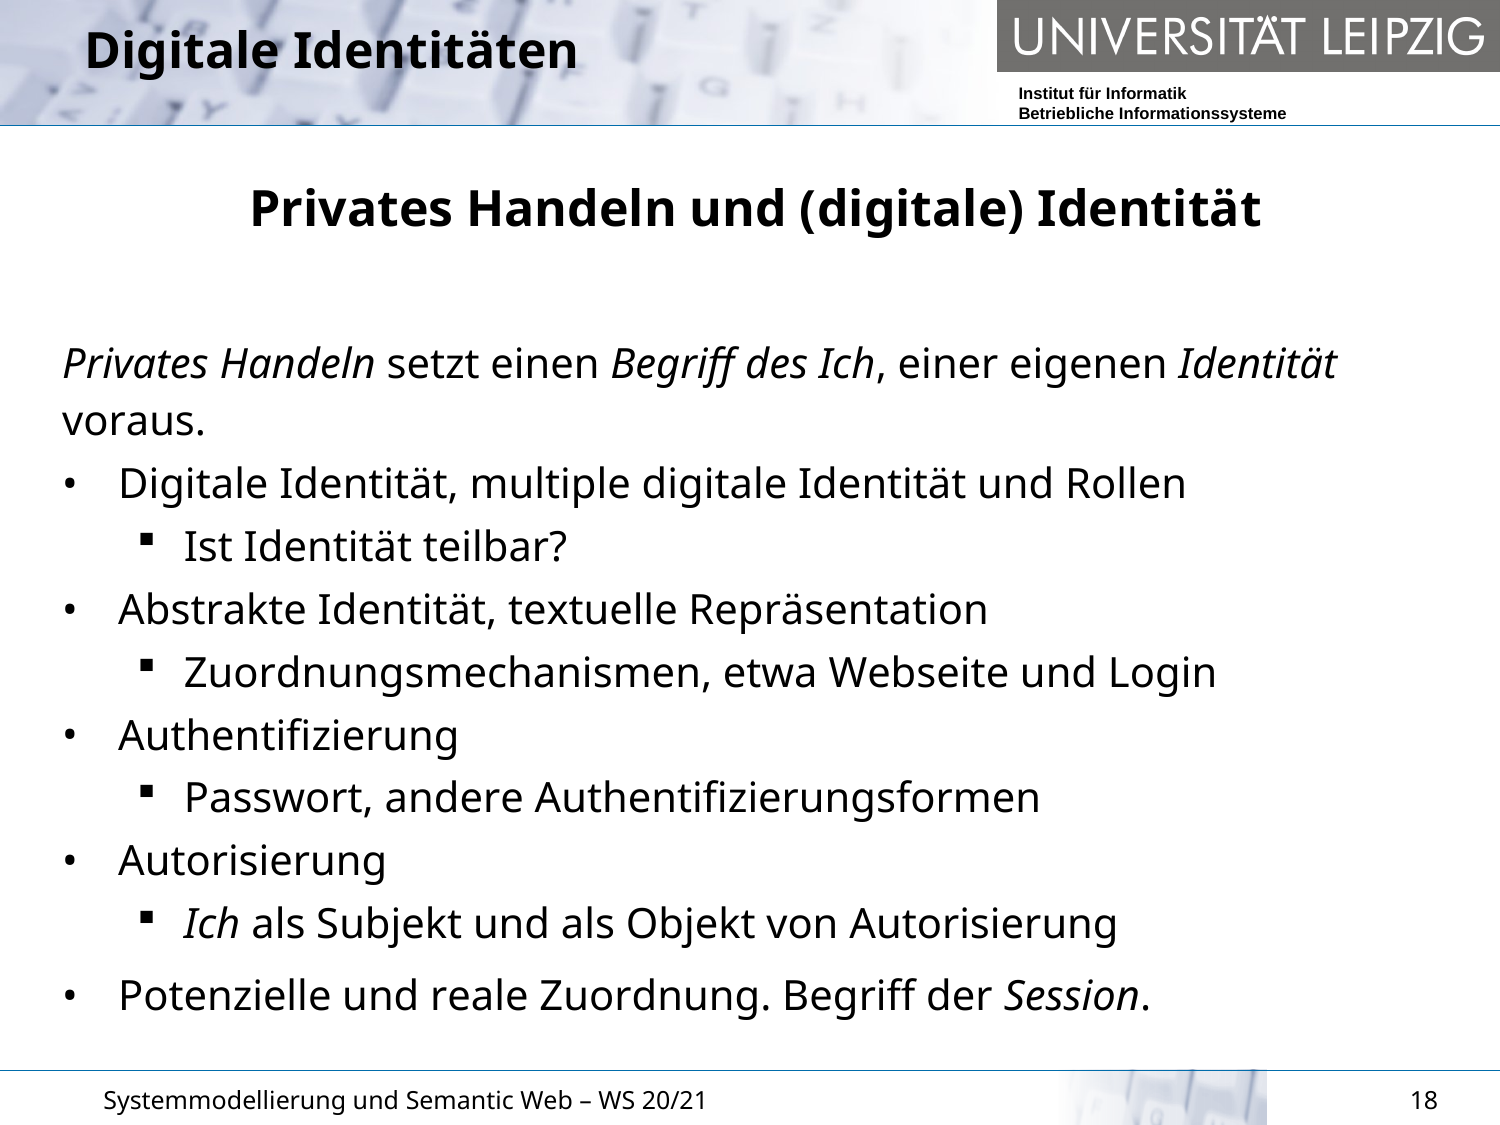

Digitale Identitäten
# Privates Handeln und (digitale) Identität
Privates Handeln setzt einen Begriff des Ich, einer eigenen Identität voraus.
Digitale Identität, multiple digitale Identität und Rollen
Ist Identität teilbar?
Abstrakte Identität, textuelle Repräsentation
Zuordnungsmechanismen, etwa Webseite und Login
Authentifizierung
Passwort, andere Authentifizierungsformen
Autorisierung
Ich als Subjekt und als Objekt von Autorisierung
Potenzielle und reale Zuordnung. Begriff der Session.
Systemmodellierung und Semantic Web – WS 20/21
18